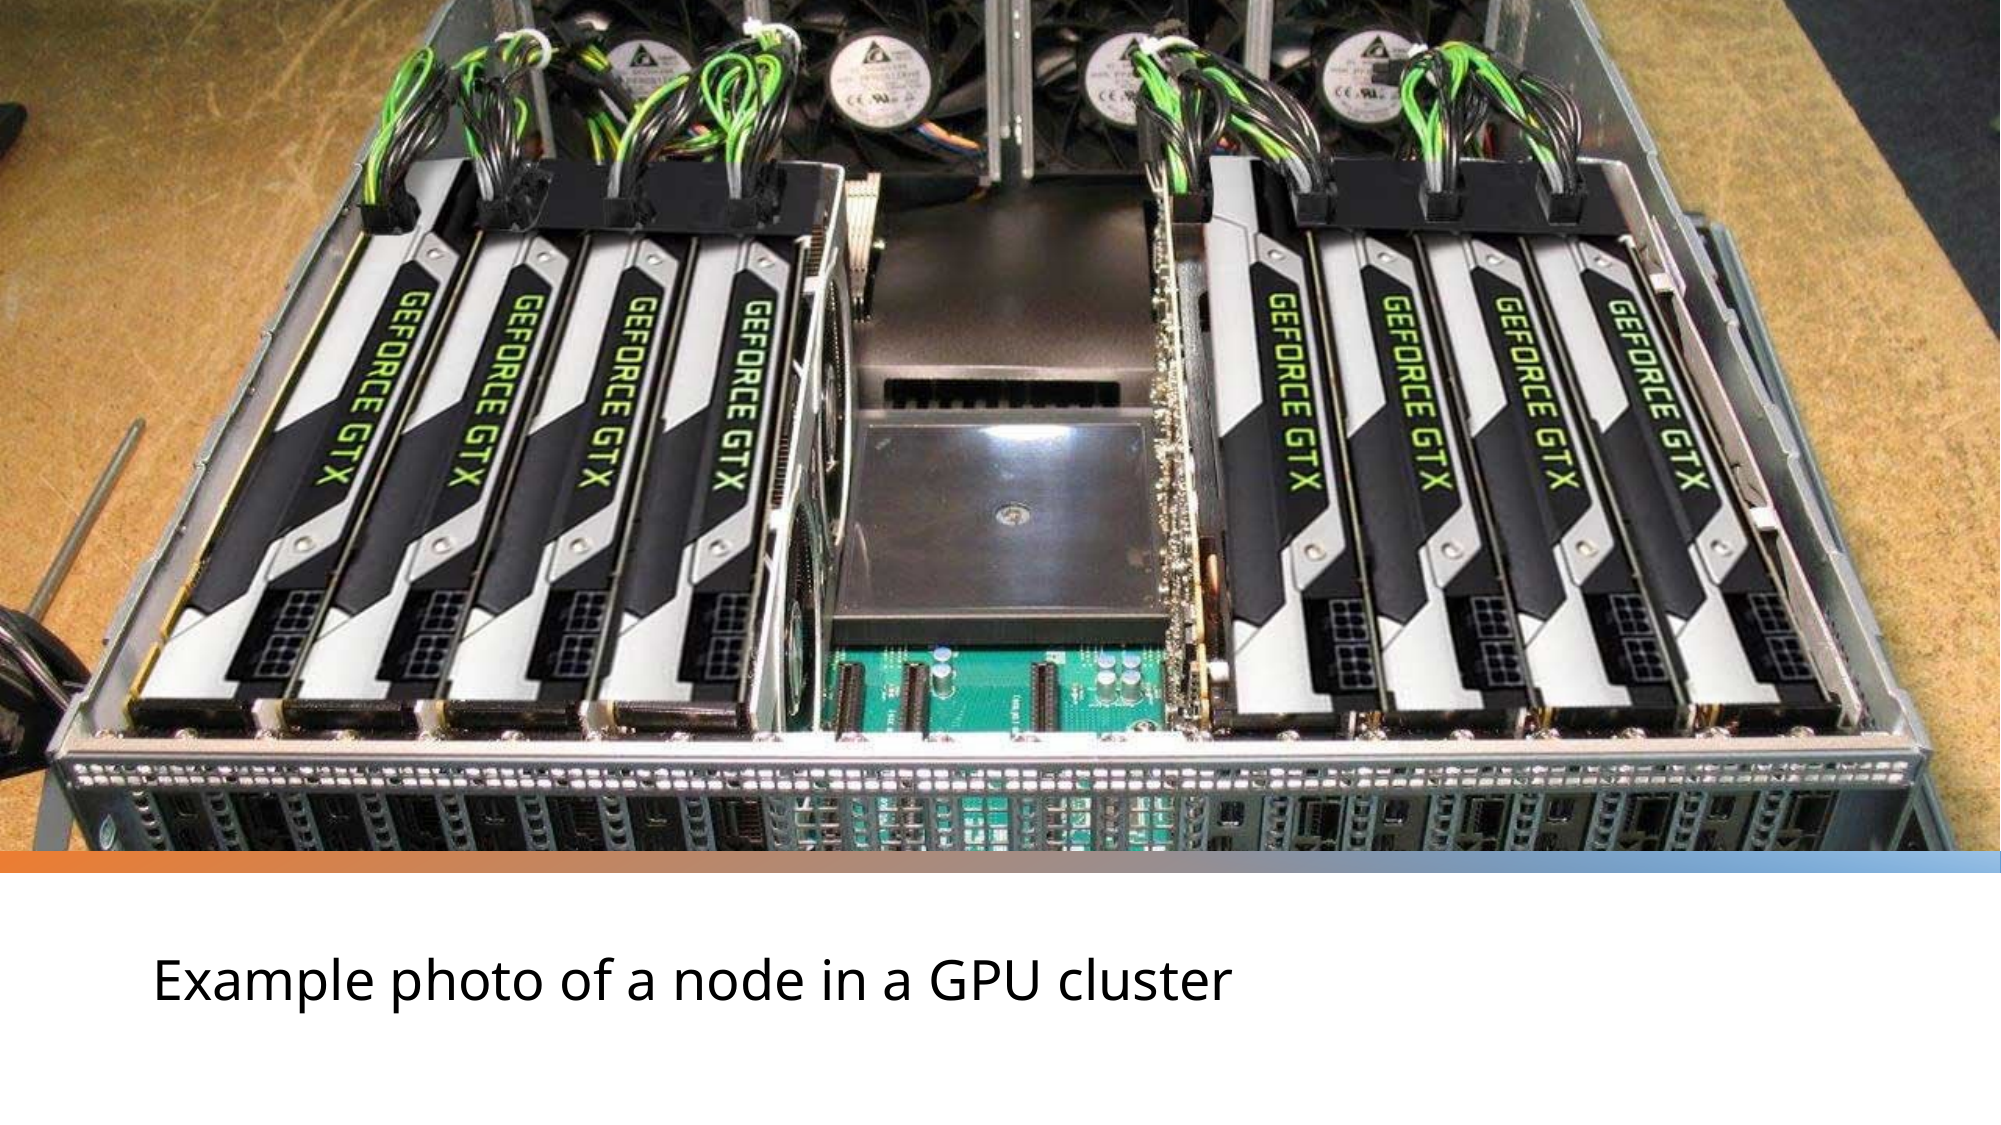

# Example photo of a node in a GPU cluster